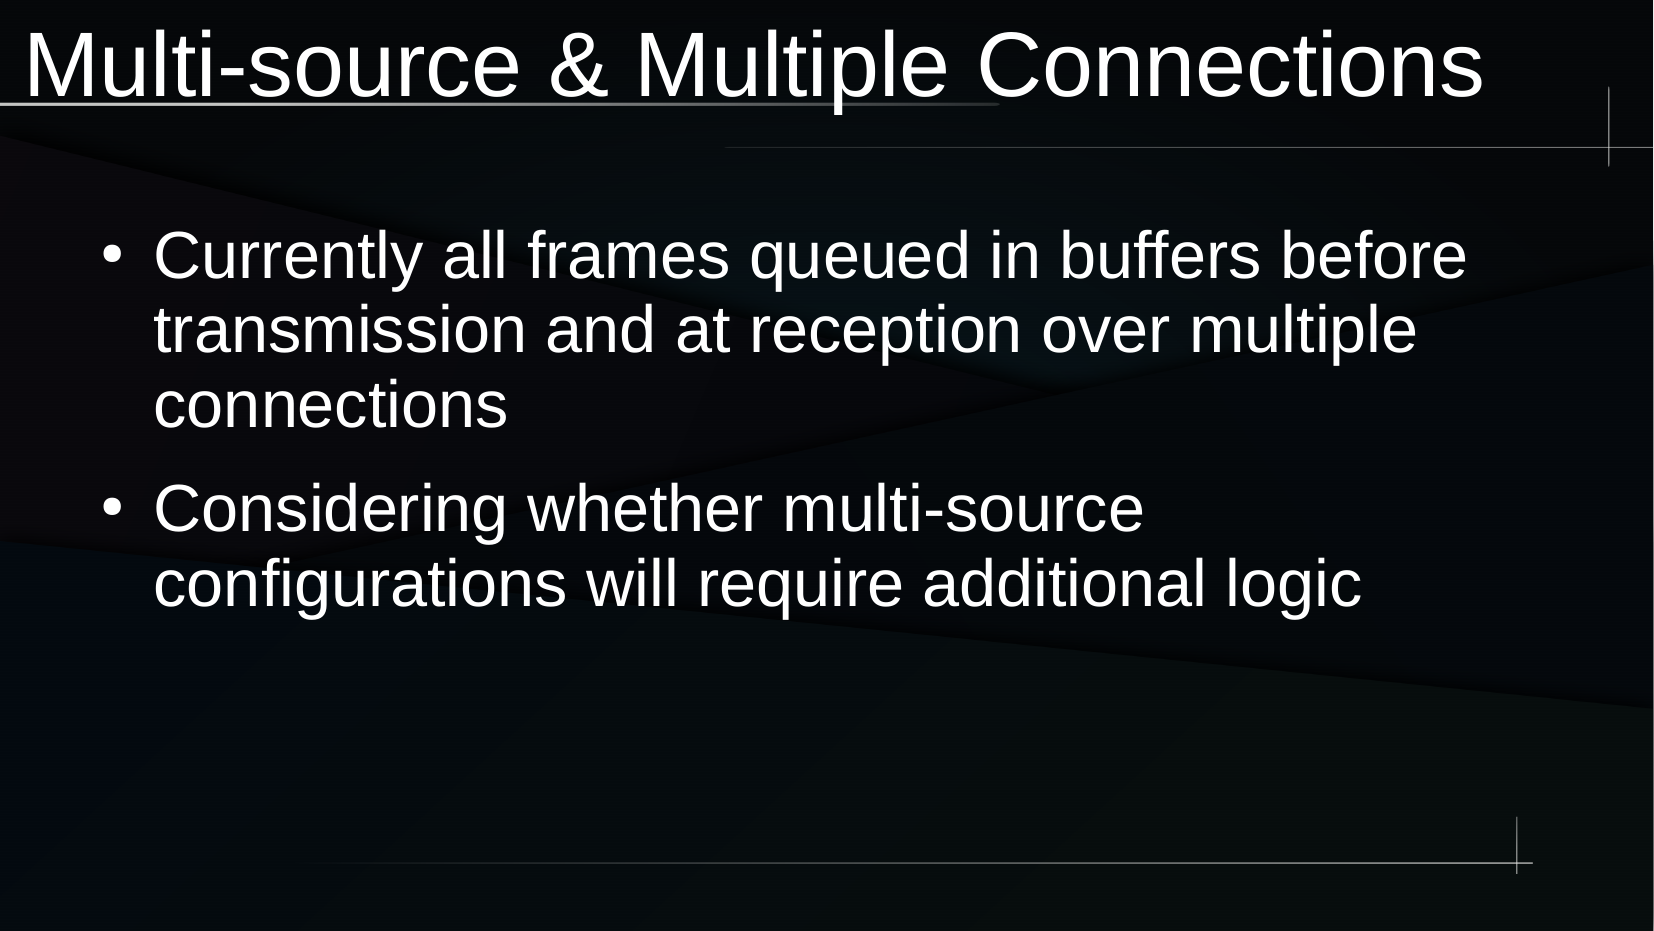

# Multi-source & Multiple Connections
Currently all frames queued in buffers before transmission and at reception over multiple connections
Considering whether multi-source configurations will require additional logic